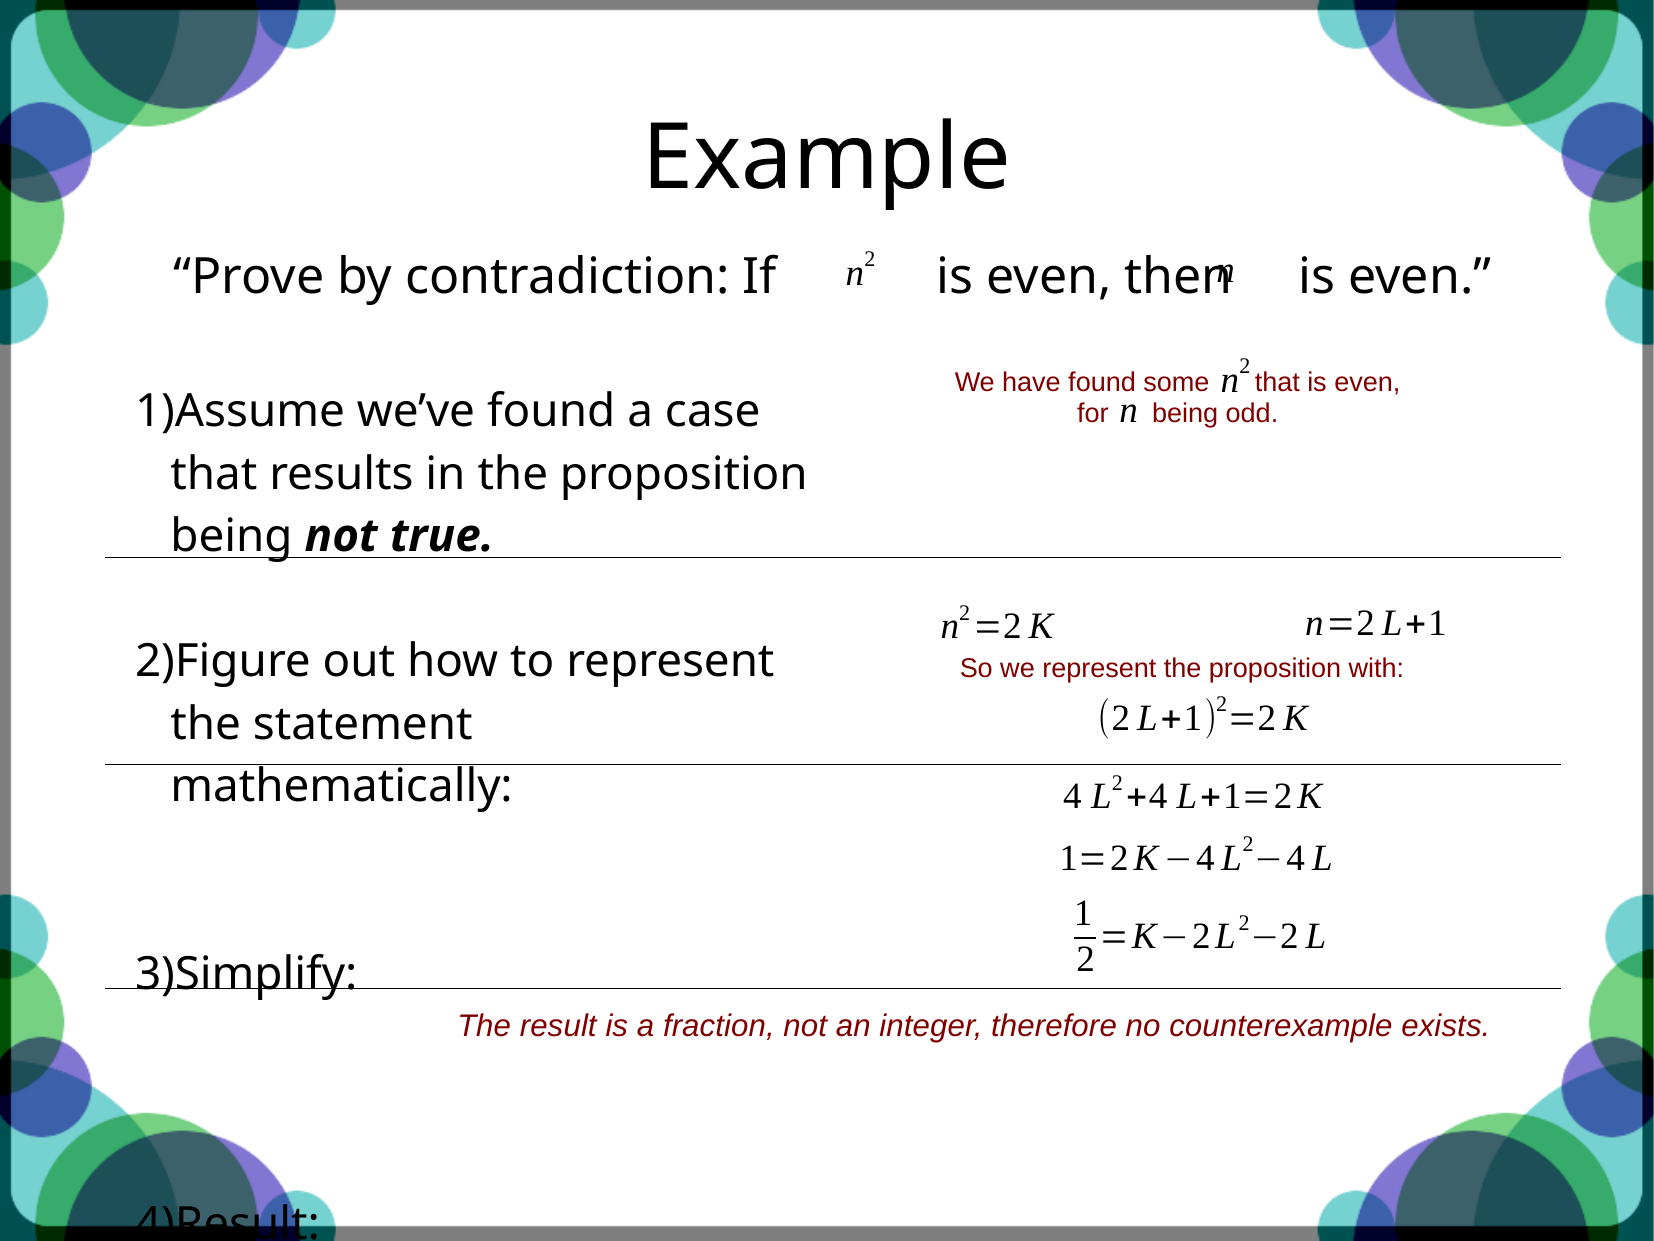

# Example
“Prove by contradiction: If		 is even, then 	is even.”
We have found some 	that is even,
for 	being odd.
Assume we’ve found a case that results in the proposition being not true.
Figure out how to represent the statement mathematically:
Simplify:
Result:
So we represent the proposition with:
The result is a fraction, not an integer, therefore no counterexample exists.